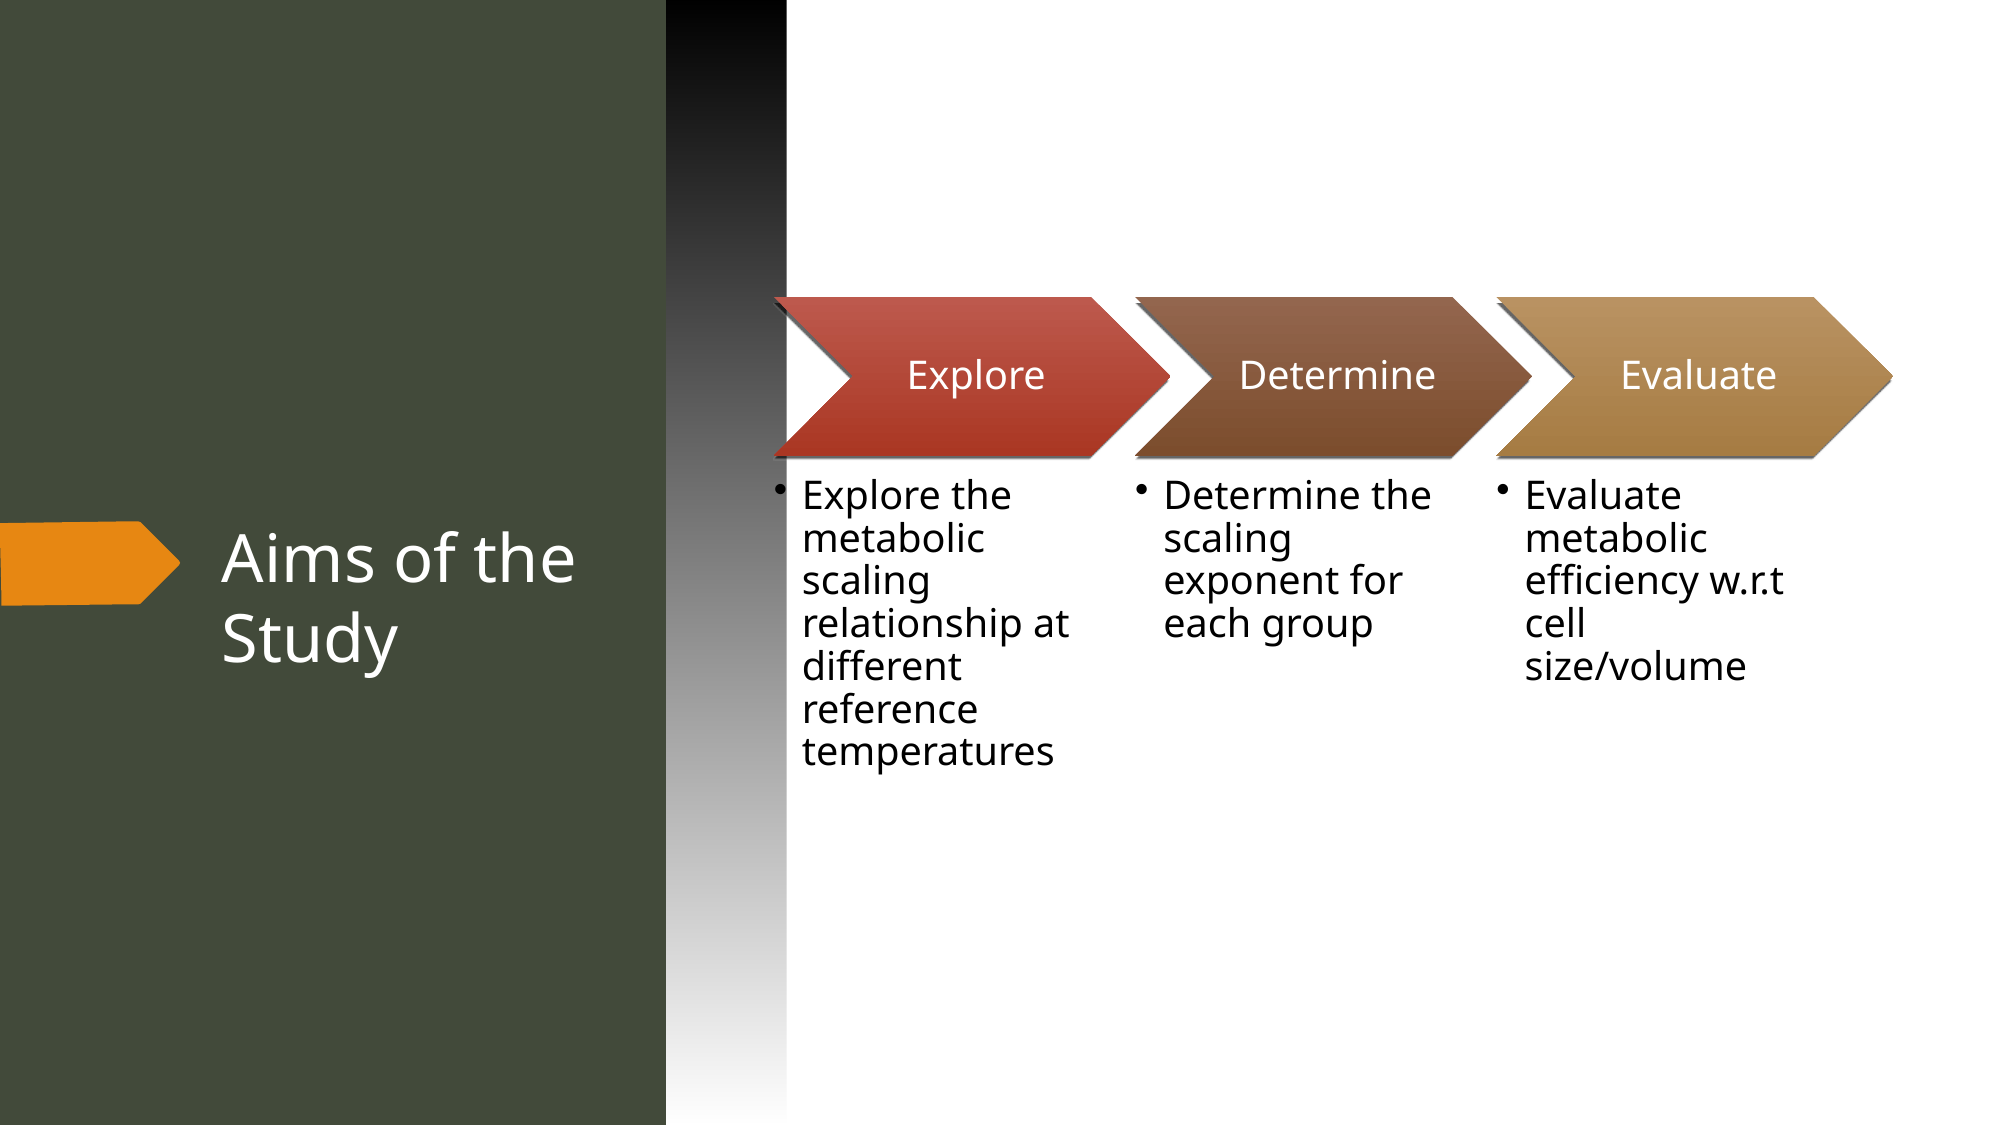

Explore
Determine
Evaluate
Explore the metabolic scaling relationship at different reference temperatures
Determine the scaling exponent for each group
Evaluate metabolic efficiency w.r.t cell size/volume
# Aims of the Study